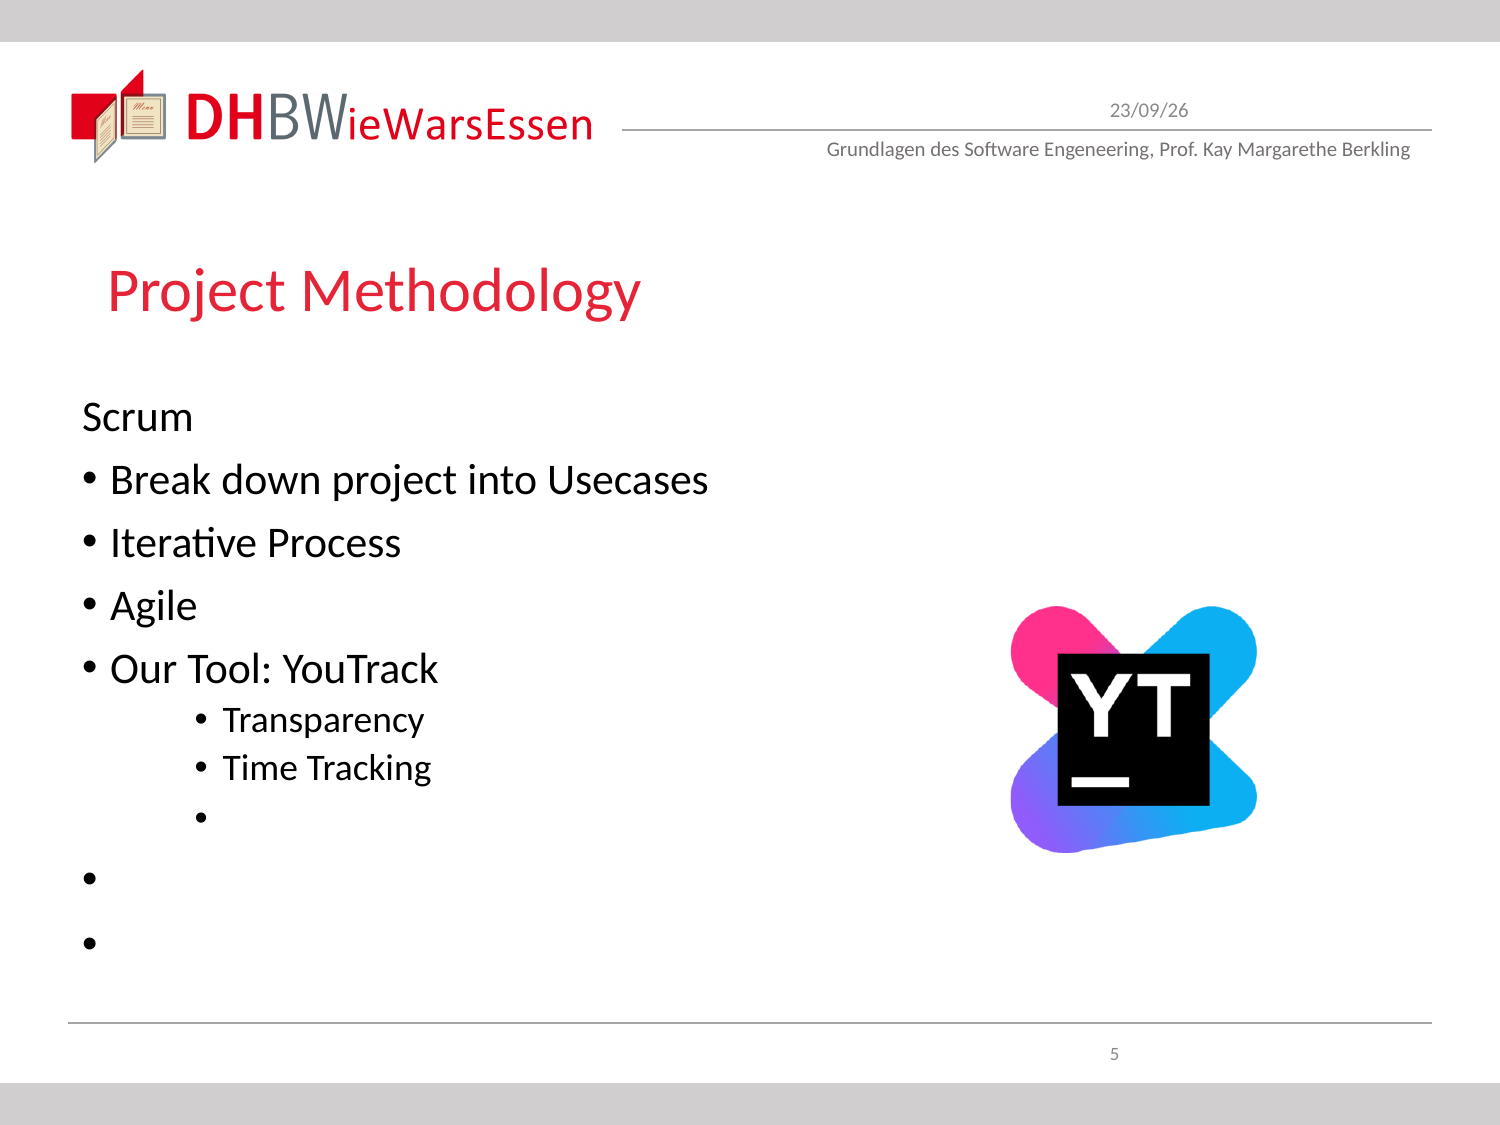

Project Methodology
# Scrum
Break down project into Usecases
Iterative Process
Agile
Our Tool: YouTrack
Transparency
Time Tracking